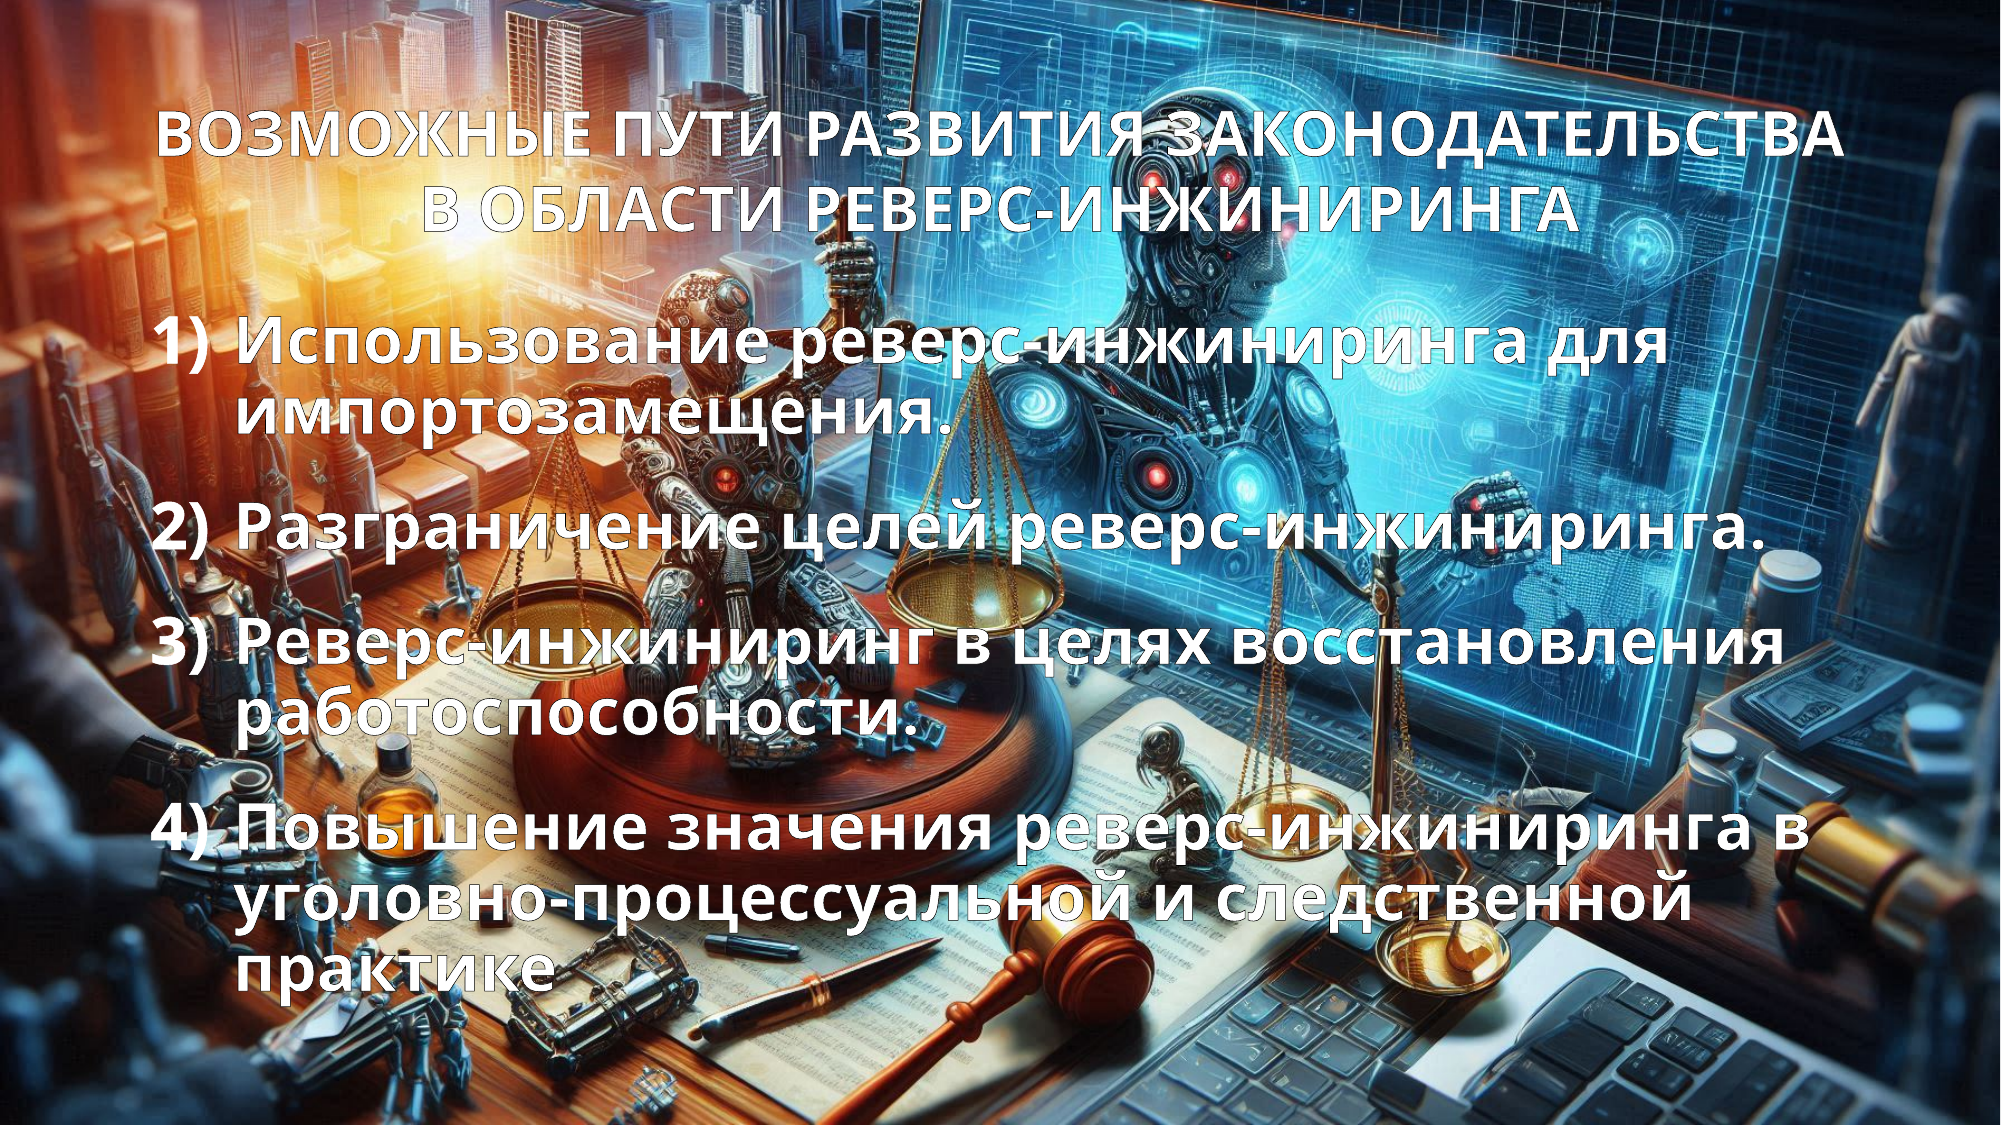

# ВОЗМОЖНЫЕ ПУТИ РАЗВИТИЯ ЗАКОНОДАТЕЛЬСТВА В ОБЛАСТИ РЕВЕРС-ИНЖИНИРИНГА
Использование реверс-инжиниринга для импортозамещения.
Разграничение целей реверс-инжиниринга.
Реверс-инжиниринг в целях восстановления работоспособности.
Повышение значения реверс-инжиниринга в уголовно-процессуальной и следственной практике